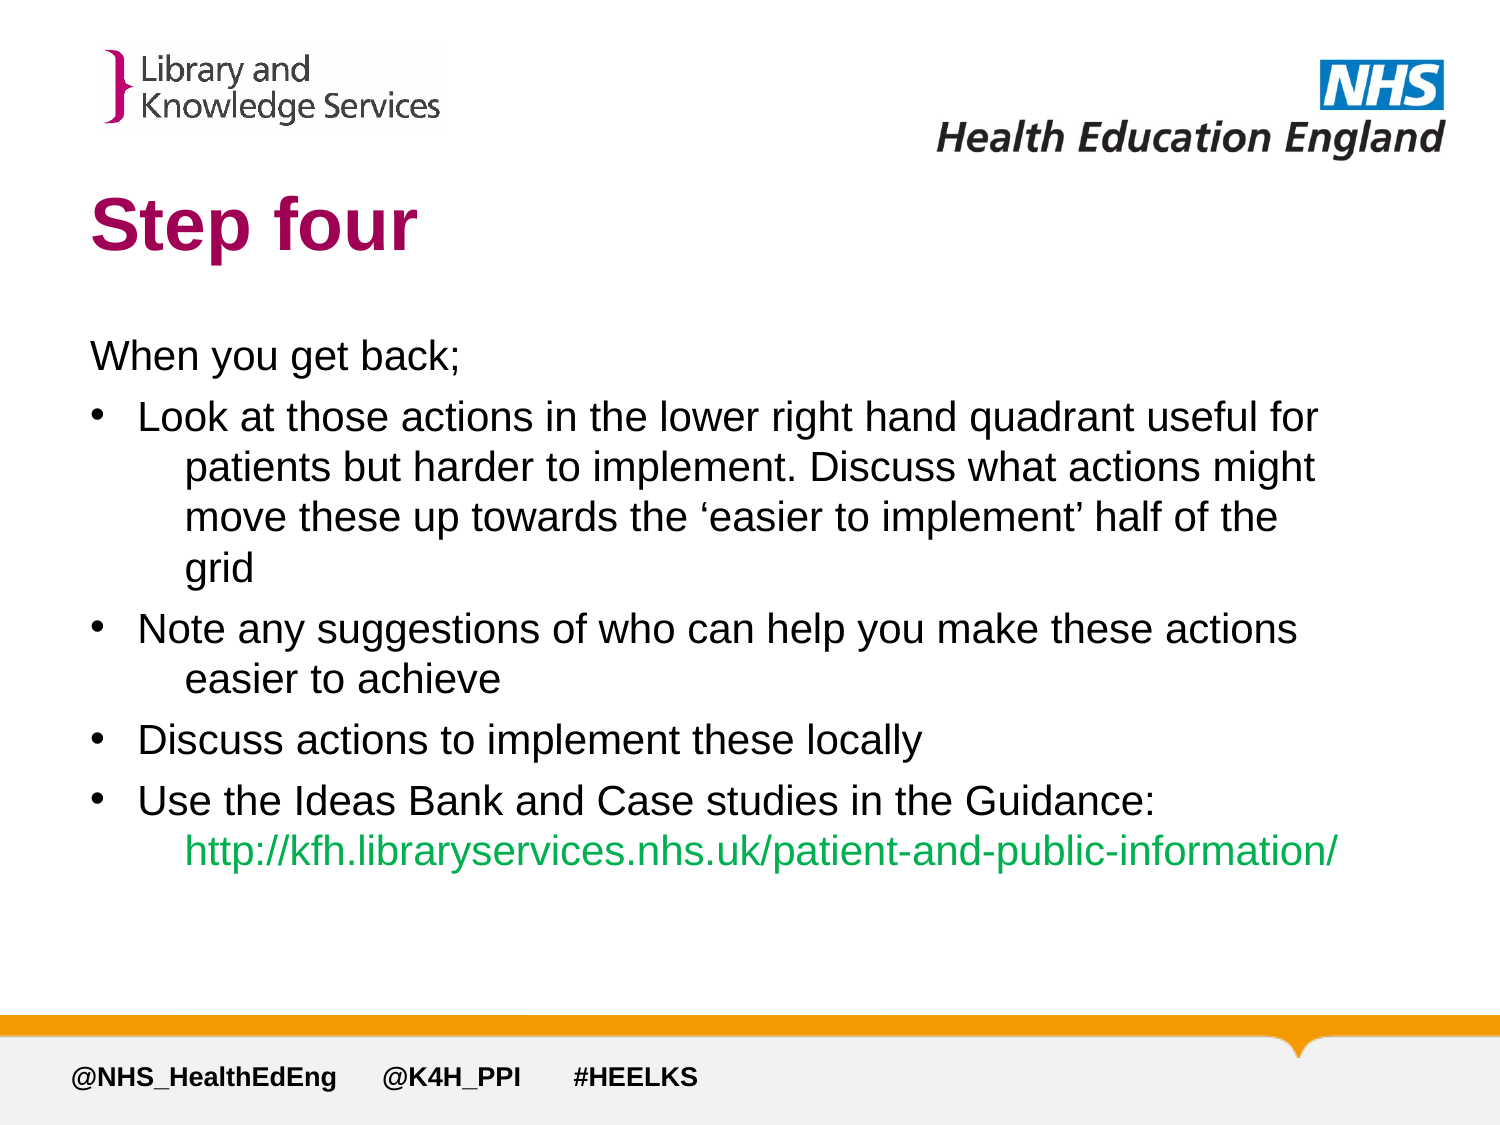

# Step four
When you get back;
Look at those actions in the lower right hand quadrant useful for patients but harder to implement. Discuss what actions might move these up towards the ‘easier to implement’ half of the grid
Note any suggestions of who can help you make these actions easier to achieve
Discuss actions to implement these locally
Use the Ideas Bank and Case studies in the Guidance: http://kfh.libraryservices.nhs.uk/patient-and-public-information/
@NHS_HealthEdEng @K4H_PPI #HEELKS